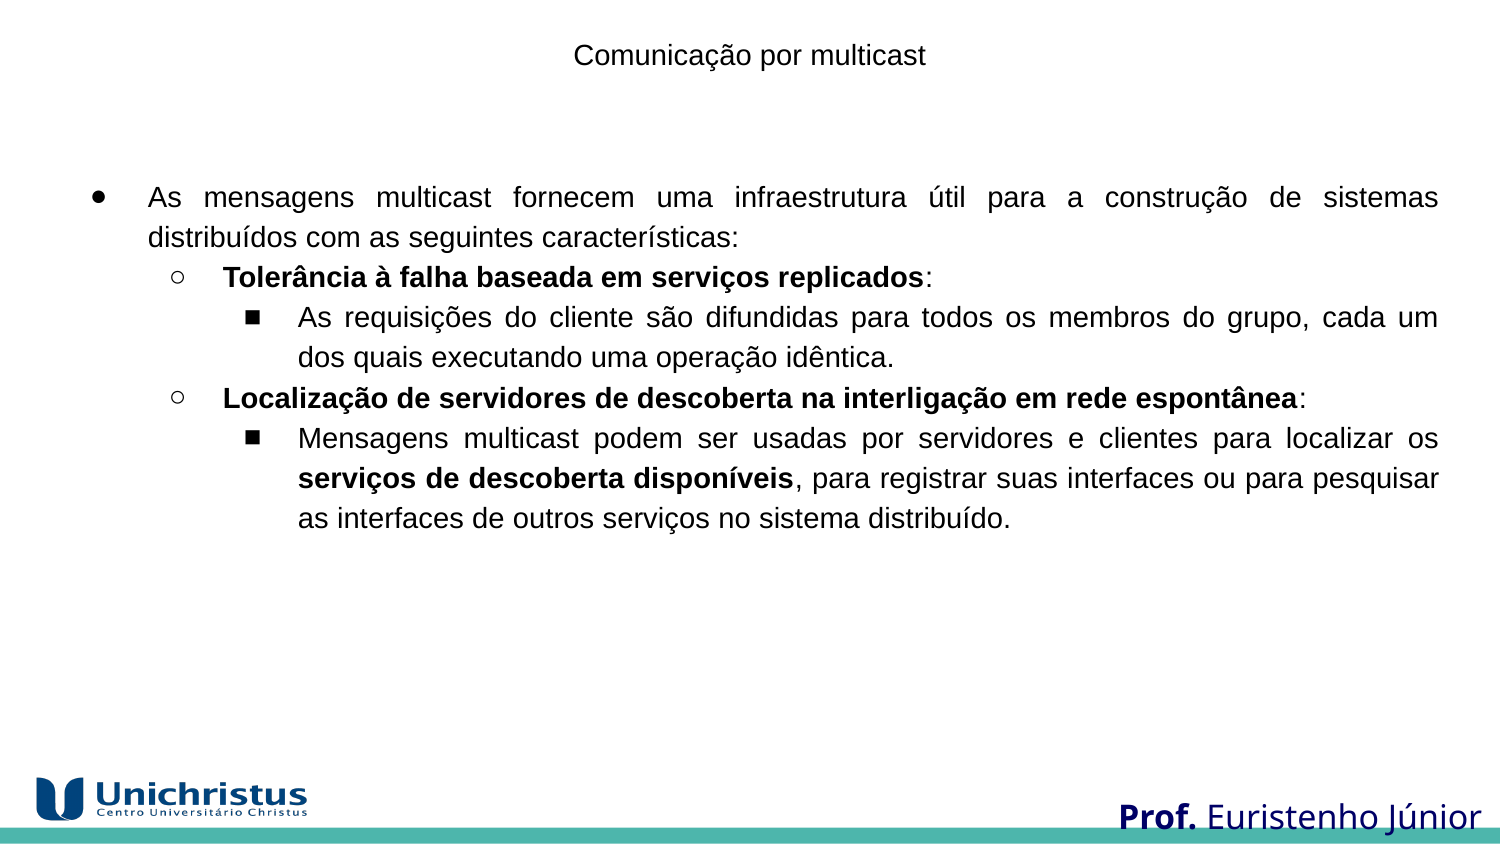

# Comunicação por multicast
As mensagens multicast fornecem uma infraestrutura útil para a construção de sistemas distribuídos com as seguintes características:
Tolerância à falha baseada em serviços replicados:
As requisições do cliente são difundidas para todos os membros do grupo, cada um dos quais executando uma operação idêntica.
Localização de servidores de descoberta na interligação em rede espontânea:
Mensagens multicast podem ser usadas por servidores e clientes para localizar os serviços de descoberta disponíveis, para registrar suas interfaces ou para pesquisar as interfaces de outros serviços no sistema distribuído.